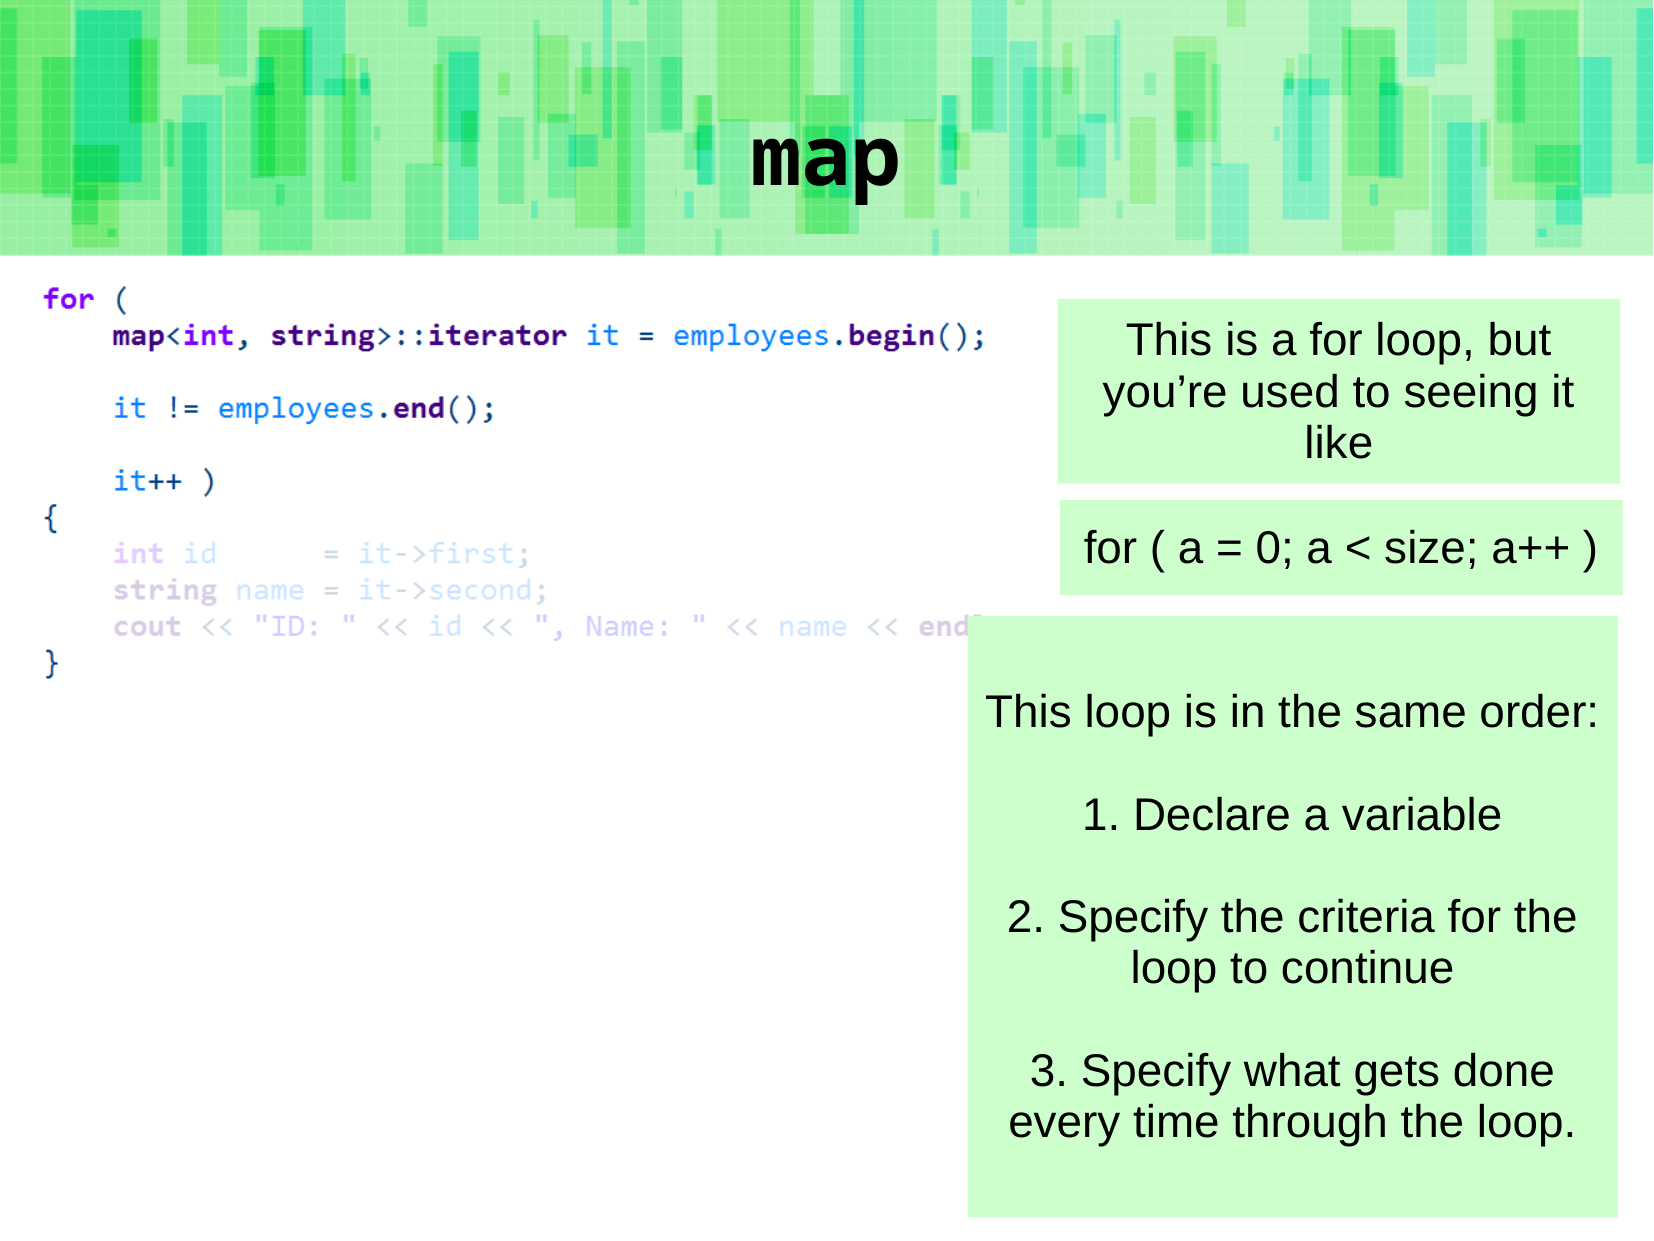

# map
This is a for loop, but you’re used to seeing it like
for ( a = 0; a < size; a++ )
This loop is in the same order:
1. Declare a variable
2. Specify the criteria for the loop to continue
3. Specify what gets done every time through the loop.